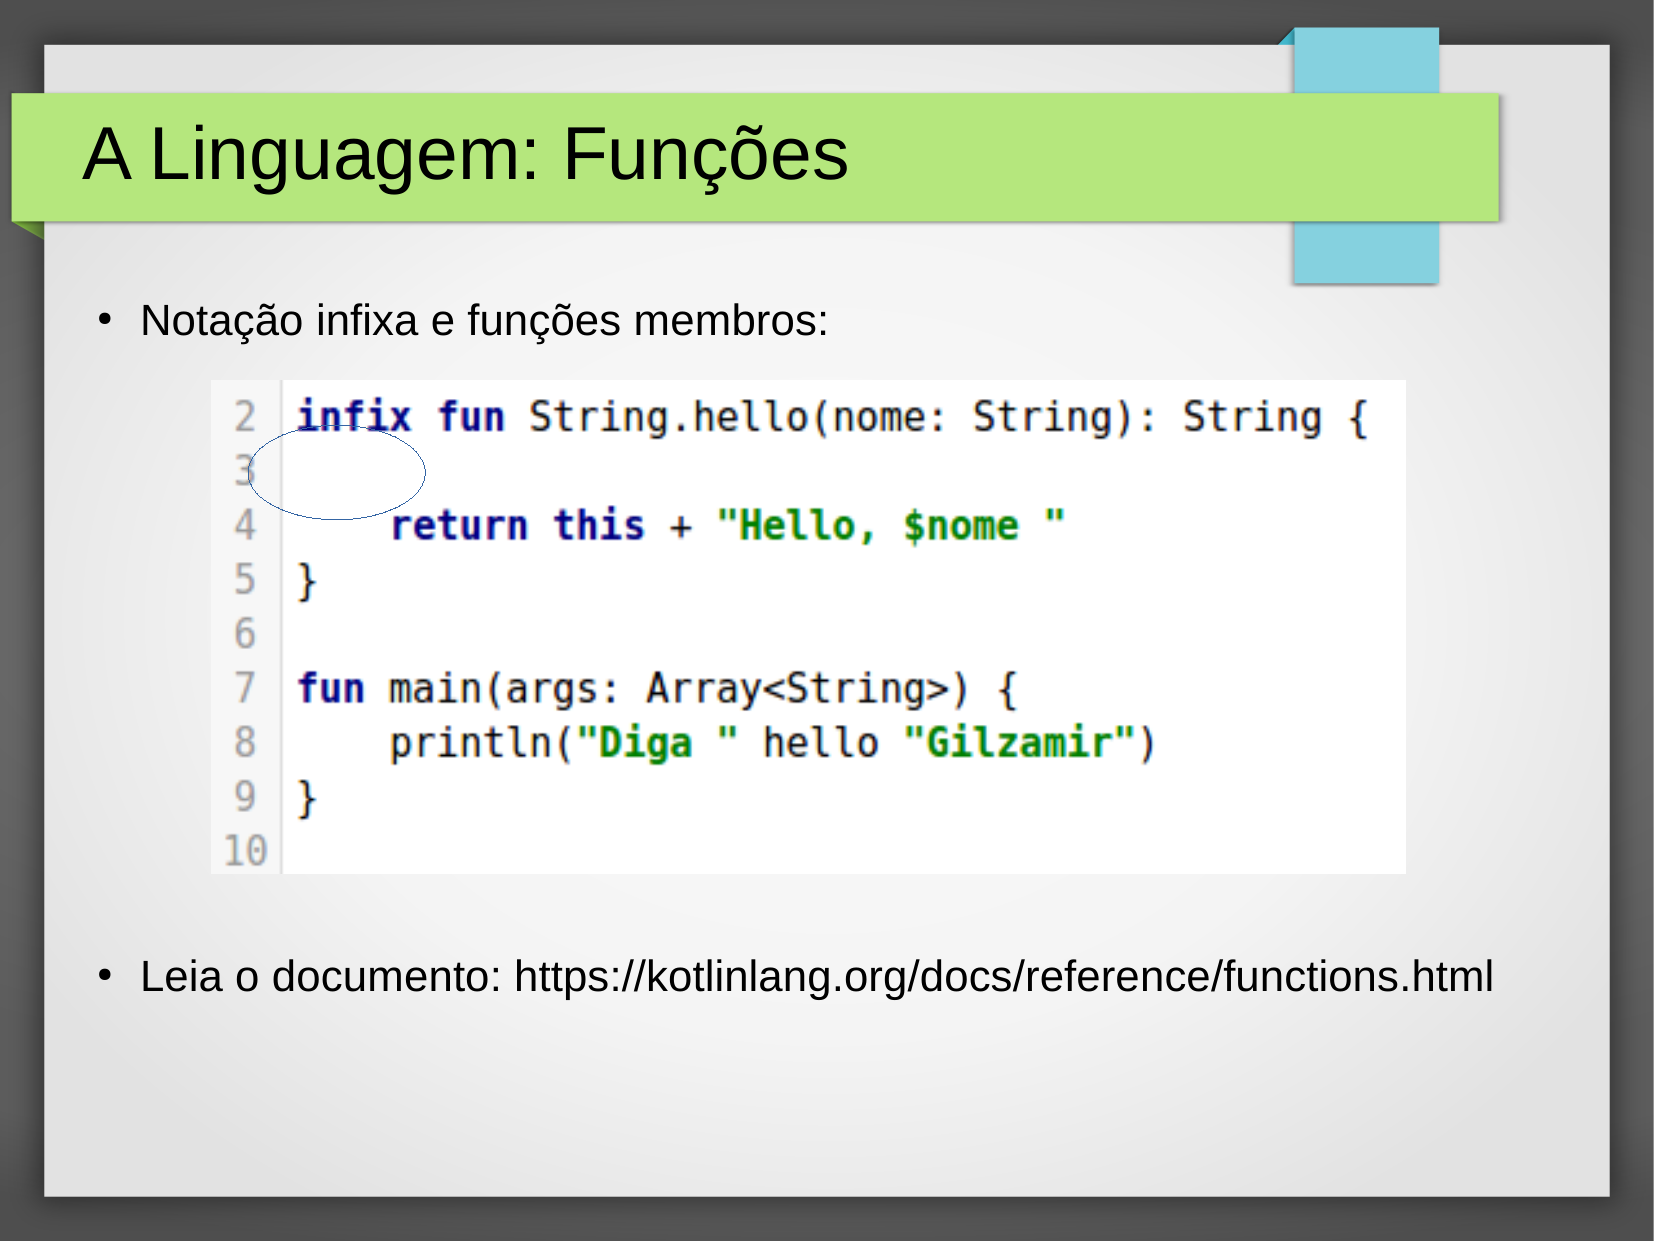

# A Linguagem: Funções
Notação infixa e funções membros:
Leia o documento: https://kotlinlang.org/docs/reference/functions.html